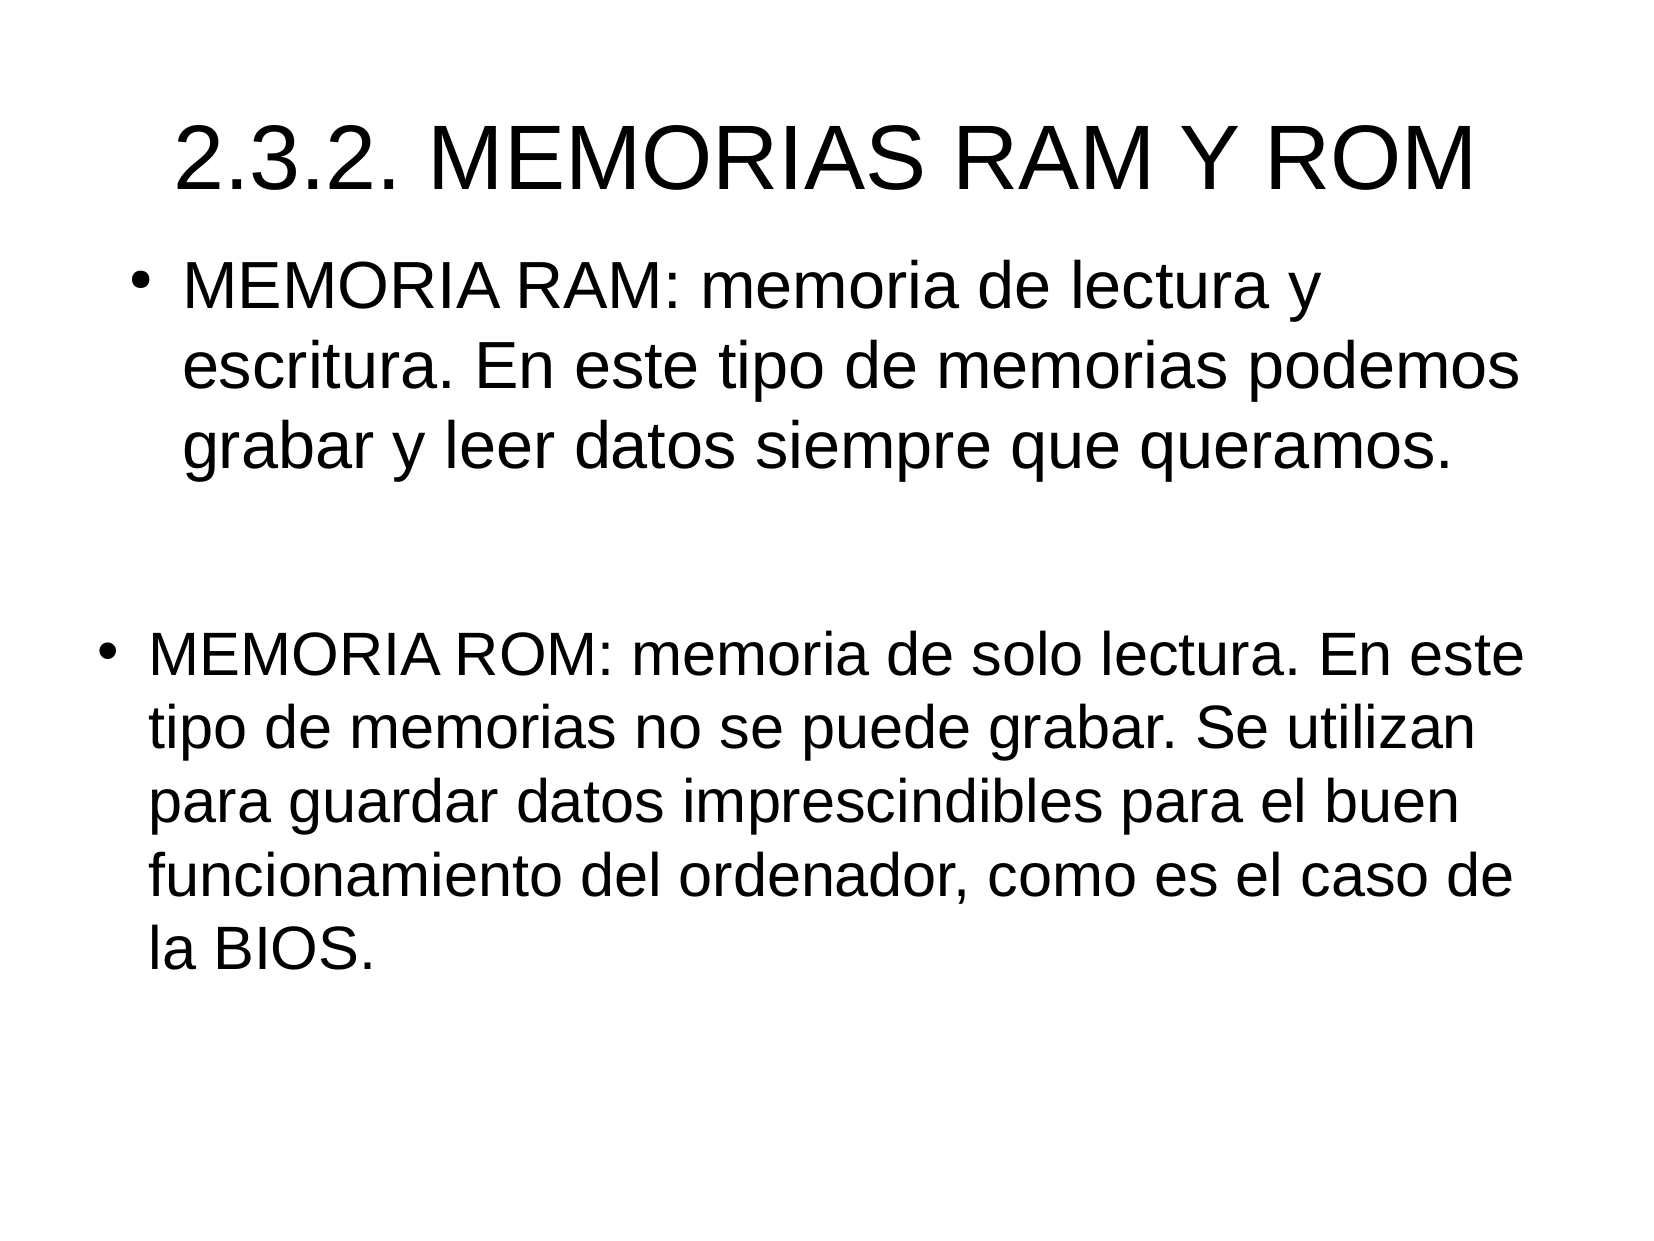

# 2.3.2. MEMORIAS RAM Y ROM
MEMORIA RAM: memoria de lectura y escritura. En este tipo de memorias podemos grabar y leer datos siempre que queramos.
MEMORIA ROM: memoria de solo lectura. En este tipo de memorias no se puede grabar. Se utilizan para guardar datos imprescindibles para el buen funcionamiento del ordenador, como es el caso de la BIOS.